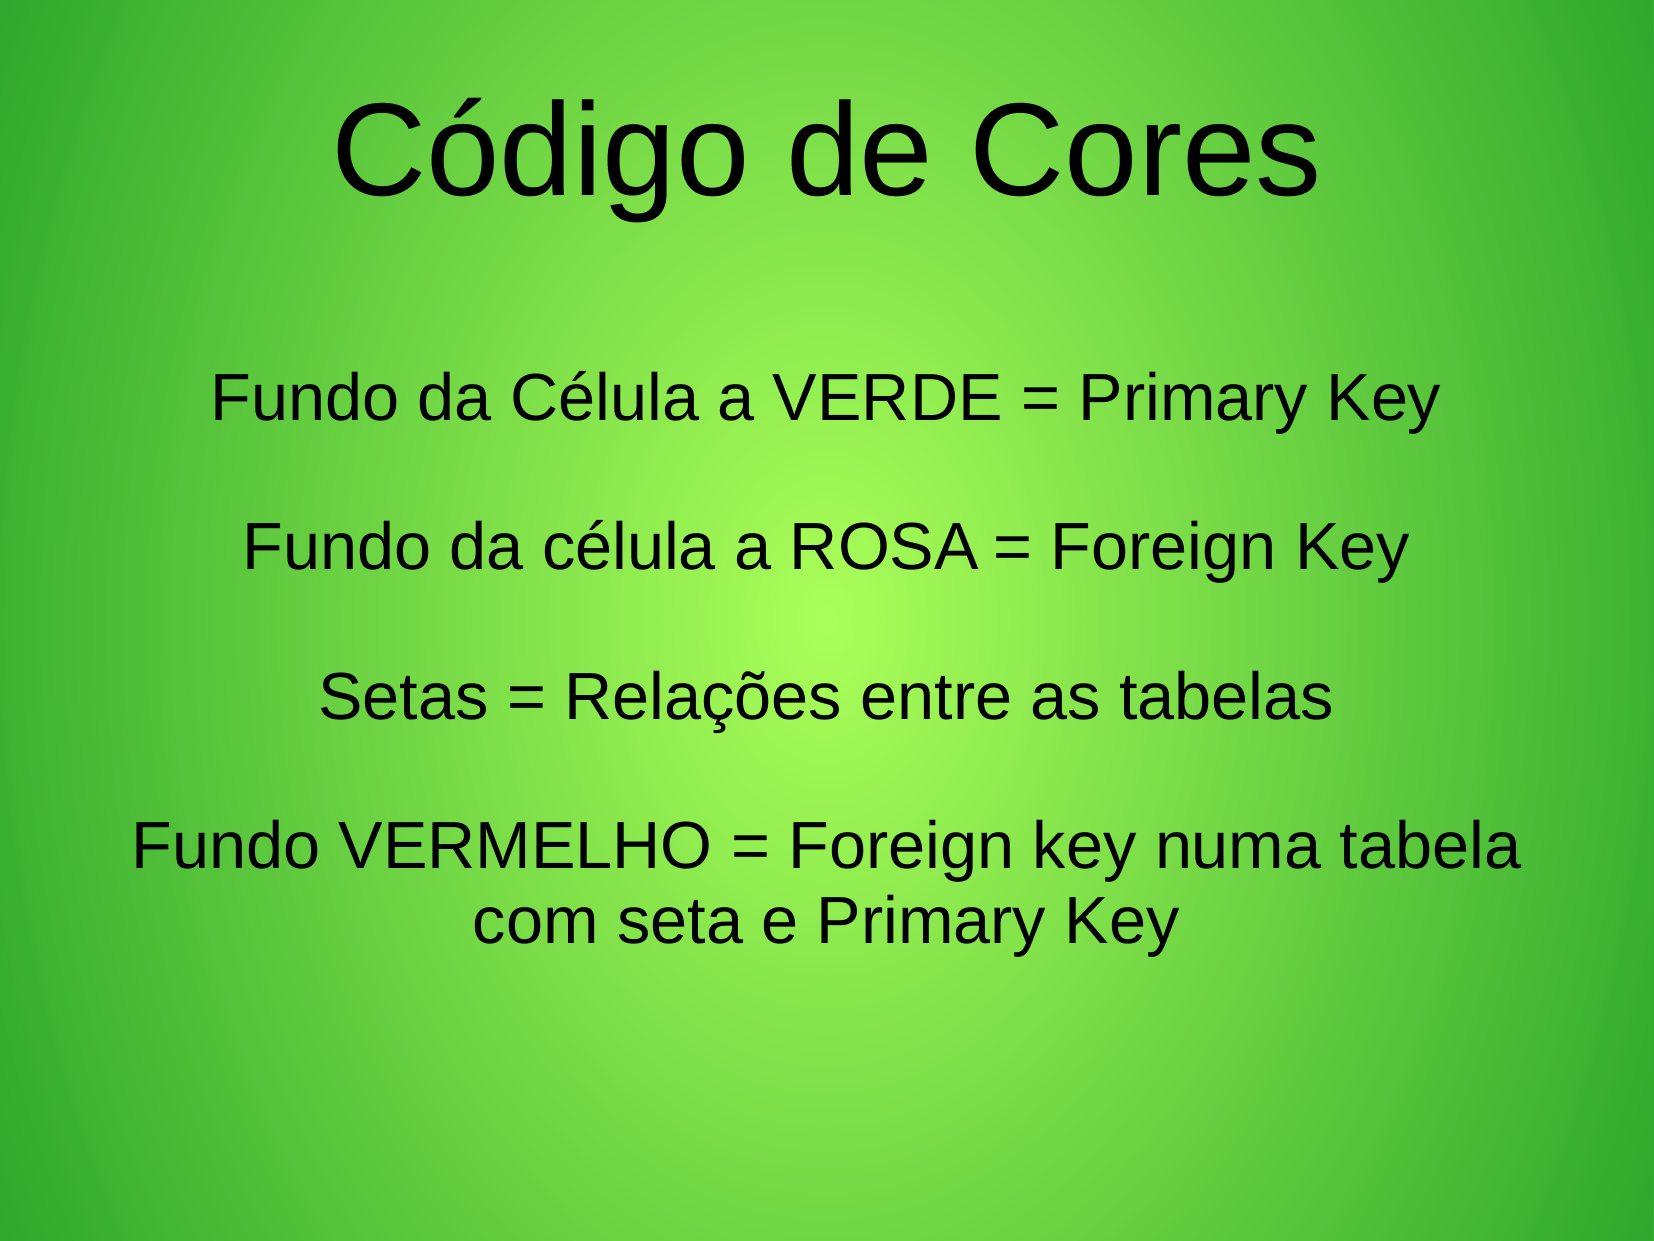

# Código de Cores
Fundo da Célula a VERDE = Primary Key
Fundo da célula a ROSA = Foreign Key
Setas = Relações entre as tabelas
Fundo VERMELHO = Foreign key numa tabela com seta e Primary Key